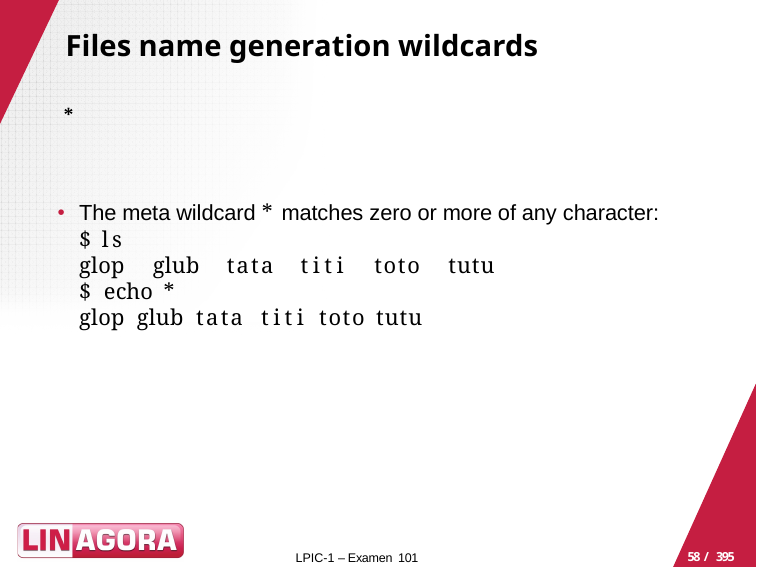

Files name generation wildcards
*
The meta wildcard * matches zero or more of any character:
$ ls
glop	glub	tata	titi	toto	tutu
$ echo *
glop glub tata titi toto tutu
LPIC-1 – Examen 101